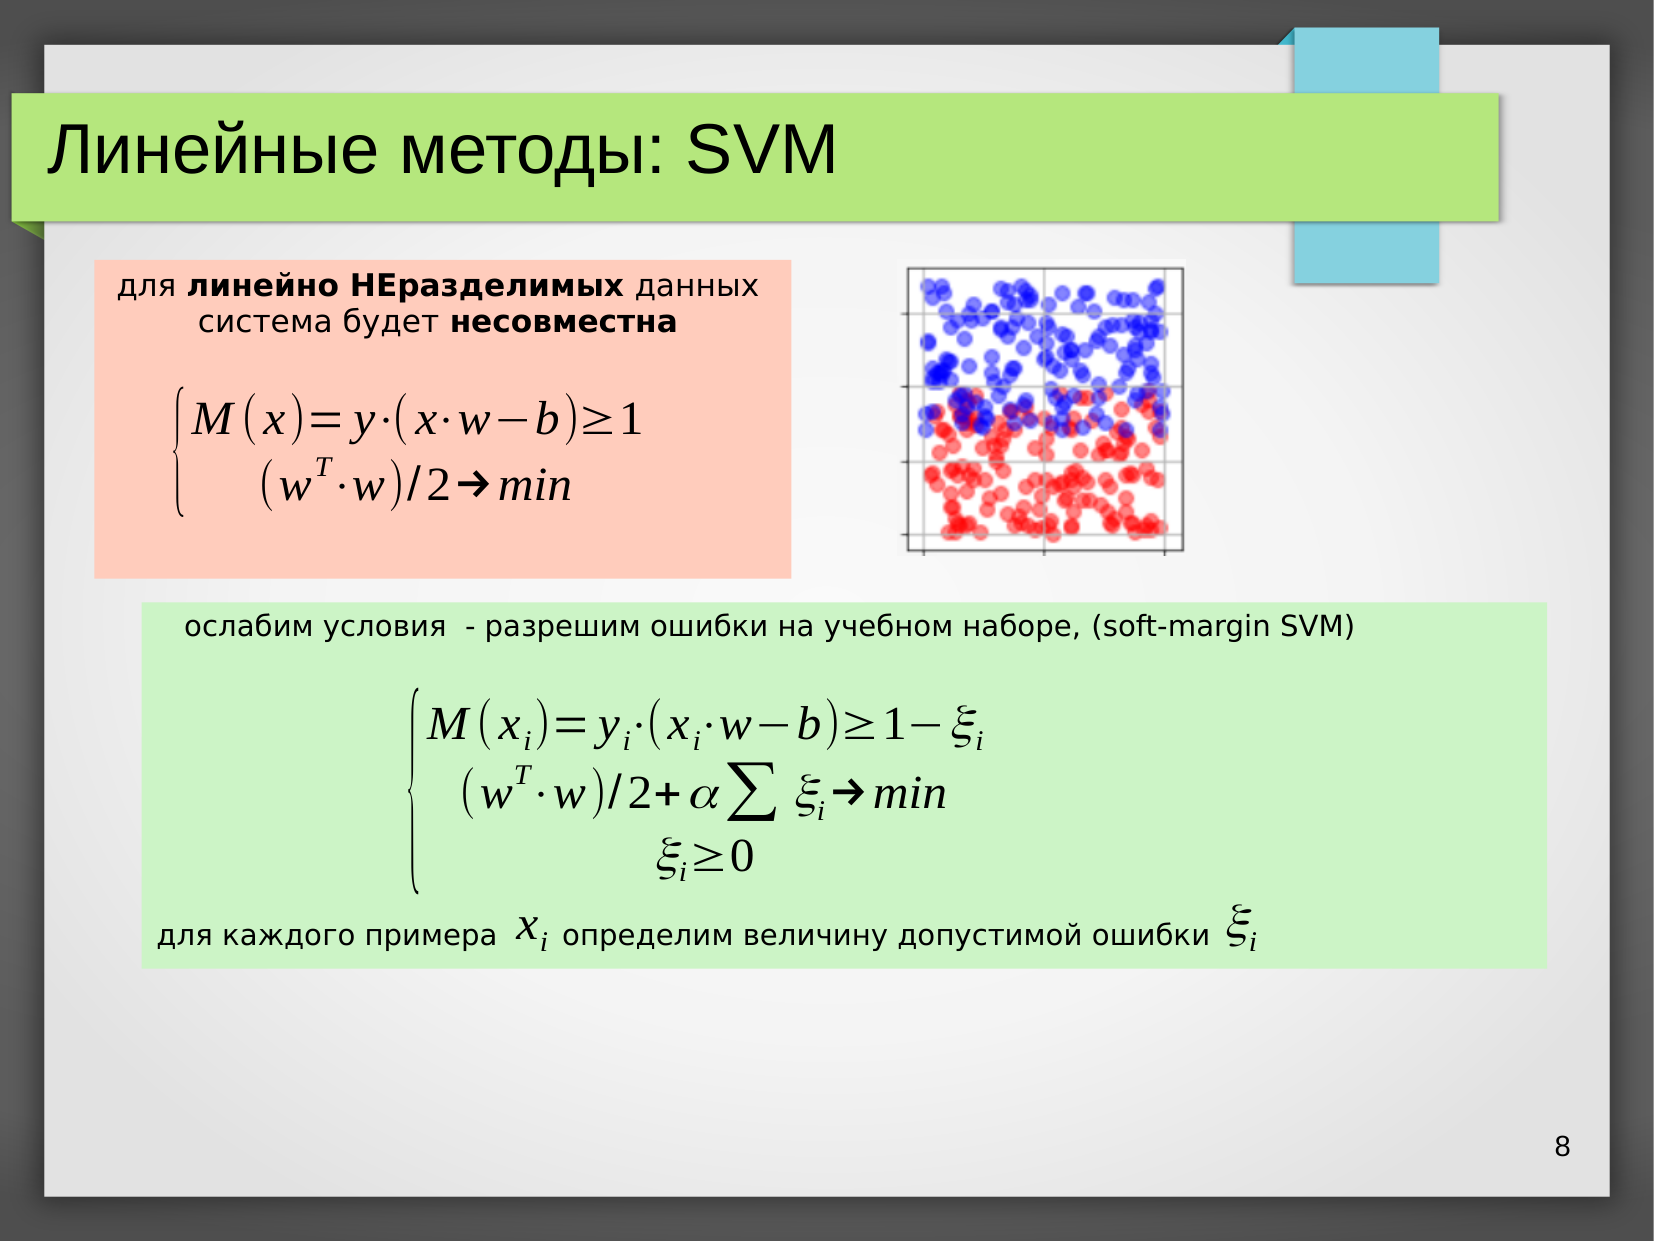

# Линейные методы: SVM
для линейно НЕразделимых данных
система будет несовместна
 ослабим условия - разрешим ошибки на учебном наборе, (soft-margin SVM)
для каждого примера определим величину допустимой ошибки
8